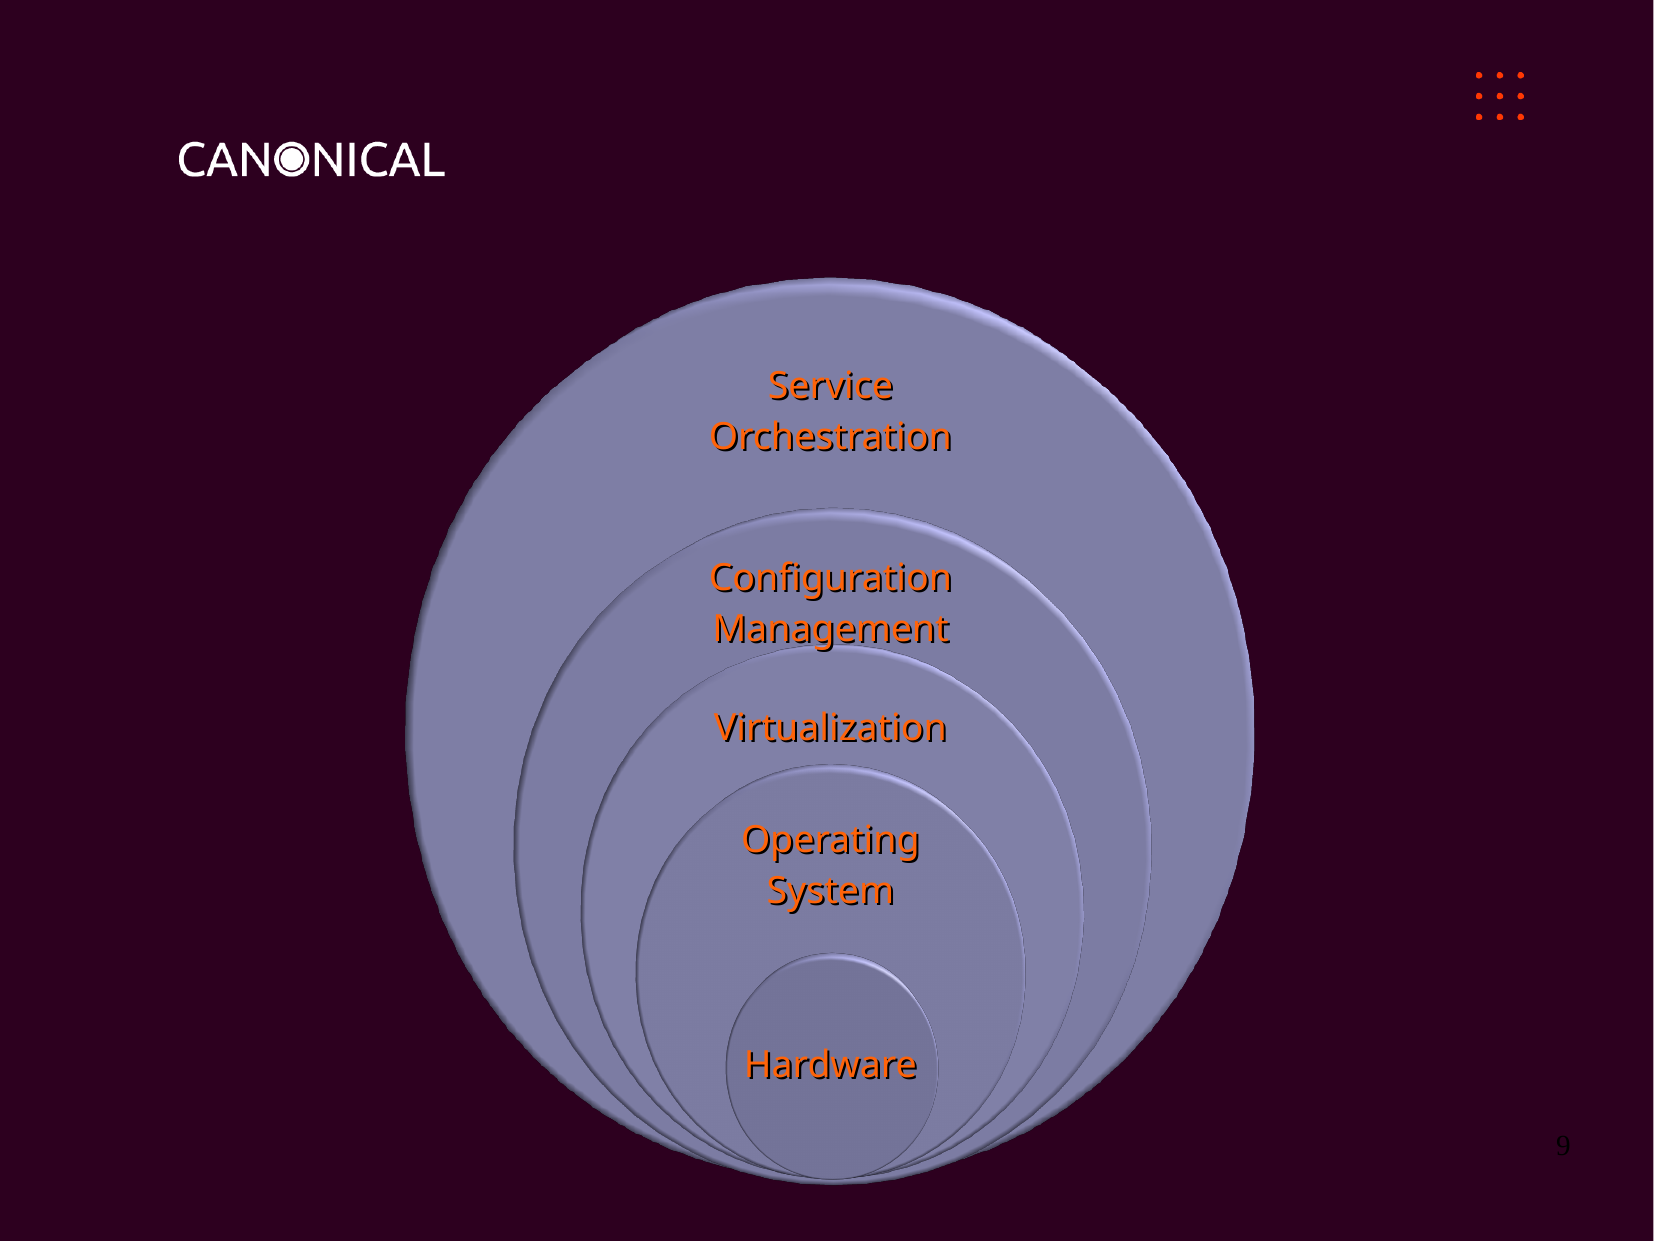

#
Service
Orchestration
Configuration
Management
Virtualization
Operating
System
Hardware
9